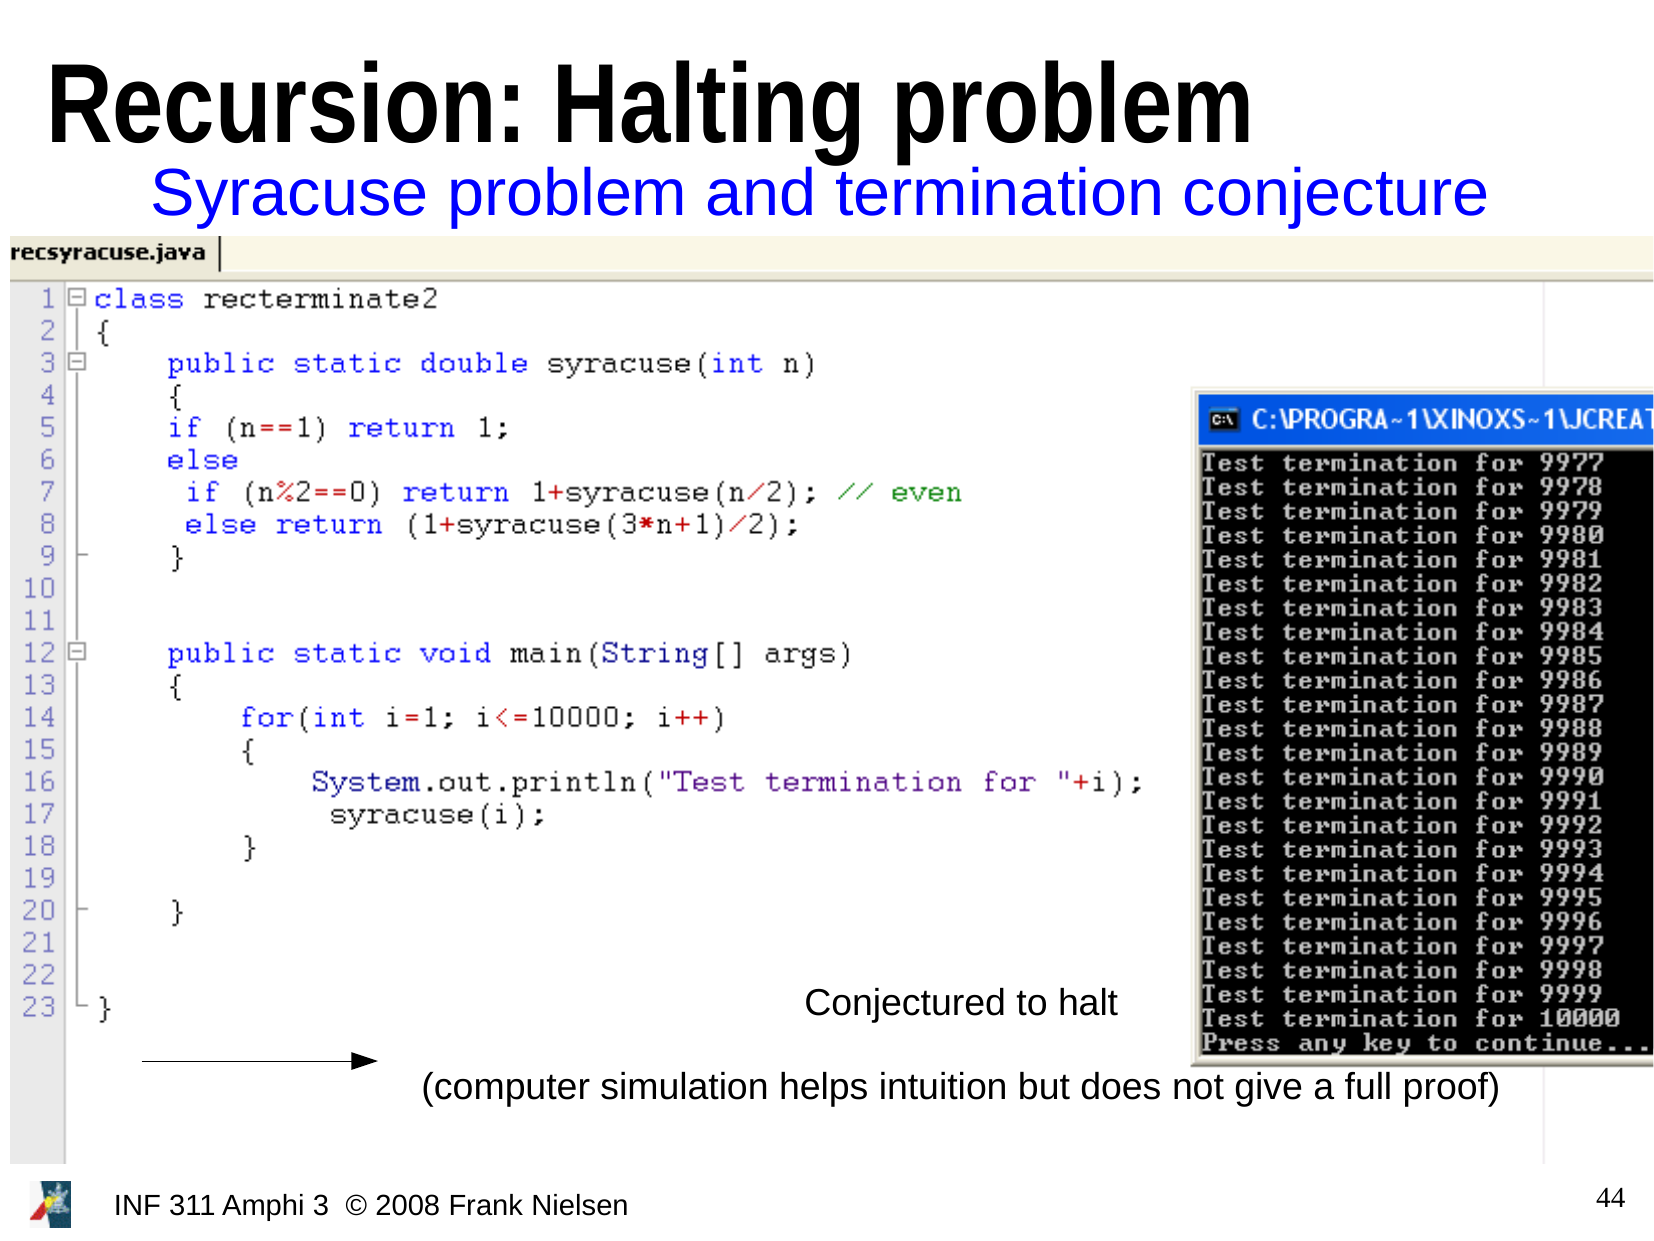

Recursion: Halting problem
Syracuse problem and termination conjecture
Conjectured to halt
(computer simulation helps intuition but does not give a full proof)